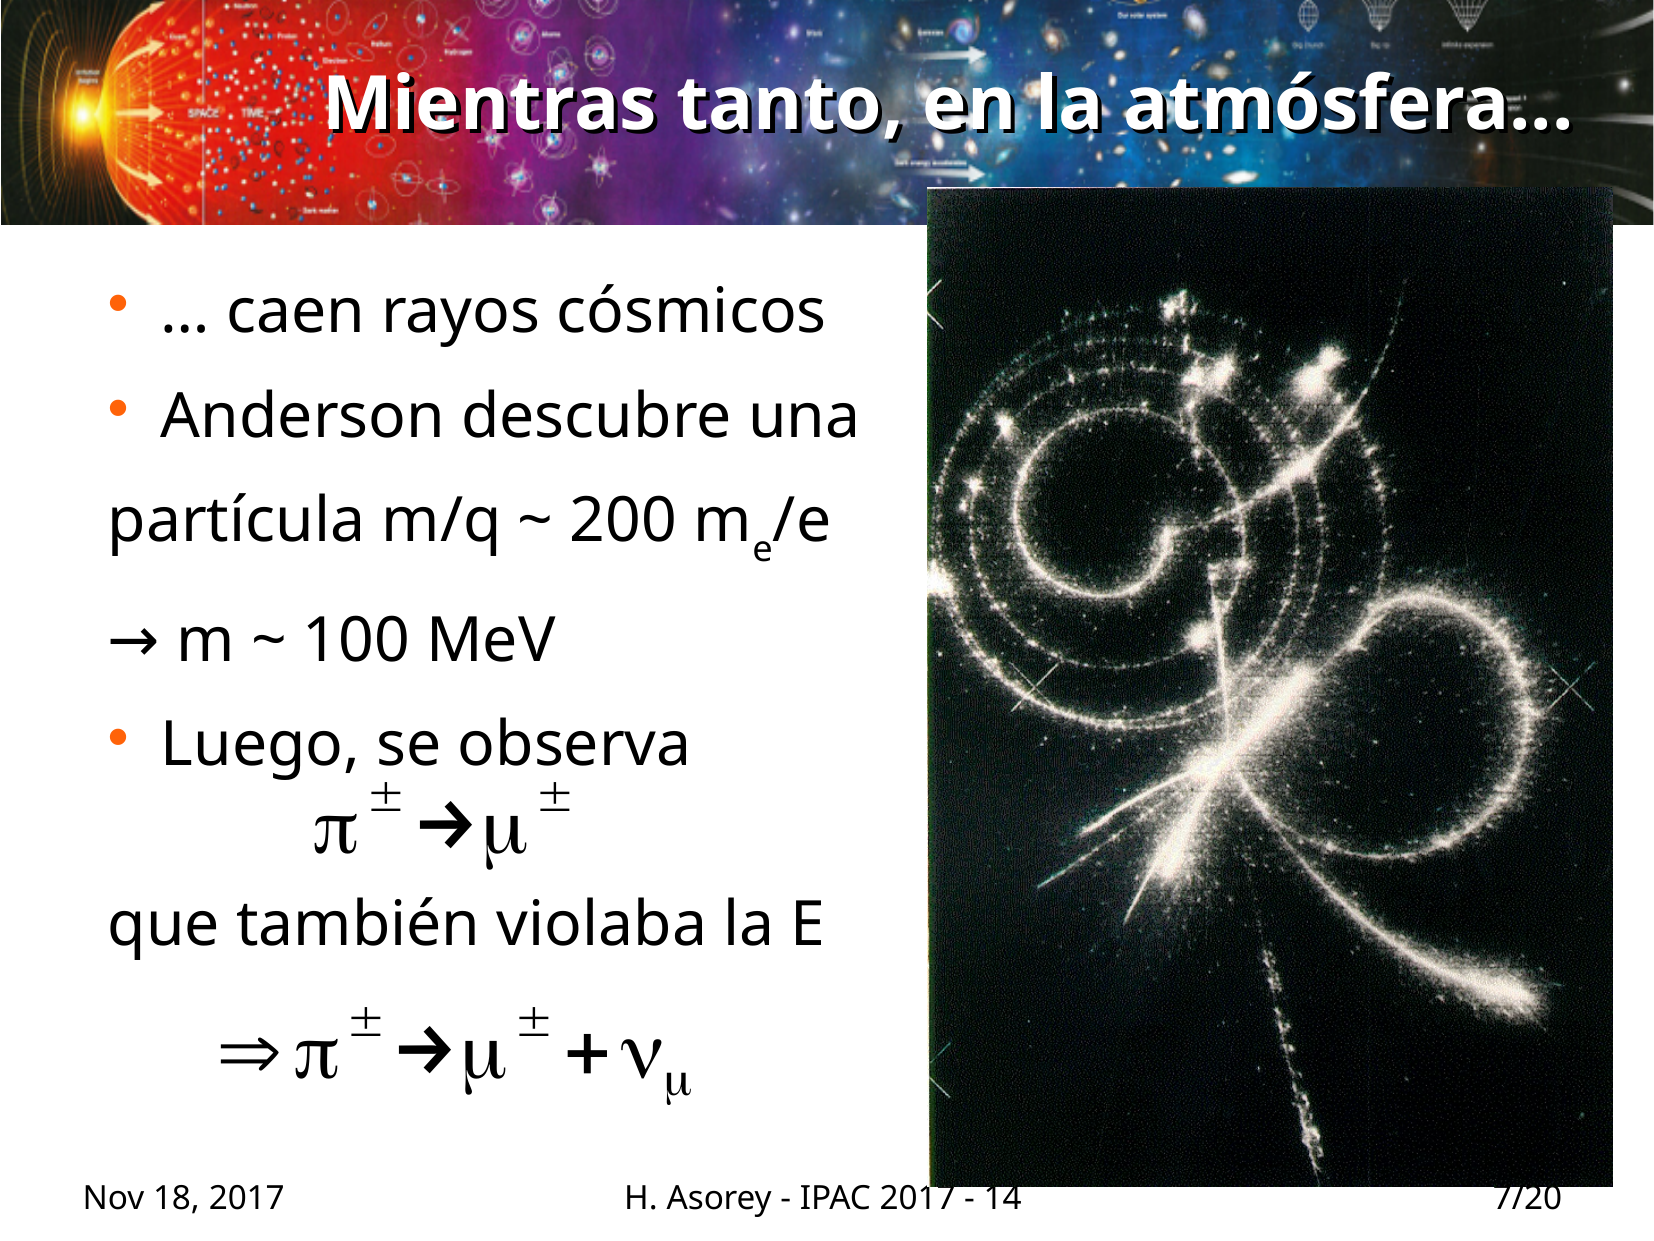

# Mientras tanto, en la atmósfera...
… caen rayos cósmicos
Anderson descubre una
partícula m/q ~ 200 me/e
→ m ~ 100 MeV
Luego, se observa
que también violaba la E
Nov 18, 2017
H. Asorey - IPAC 2017 - 14
7